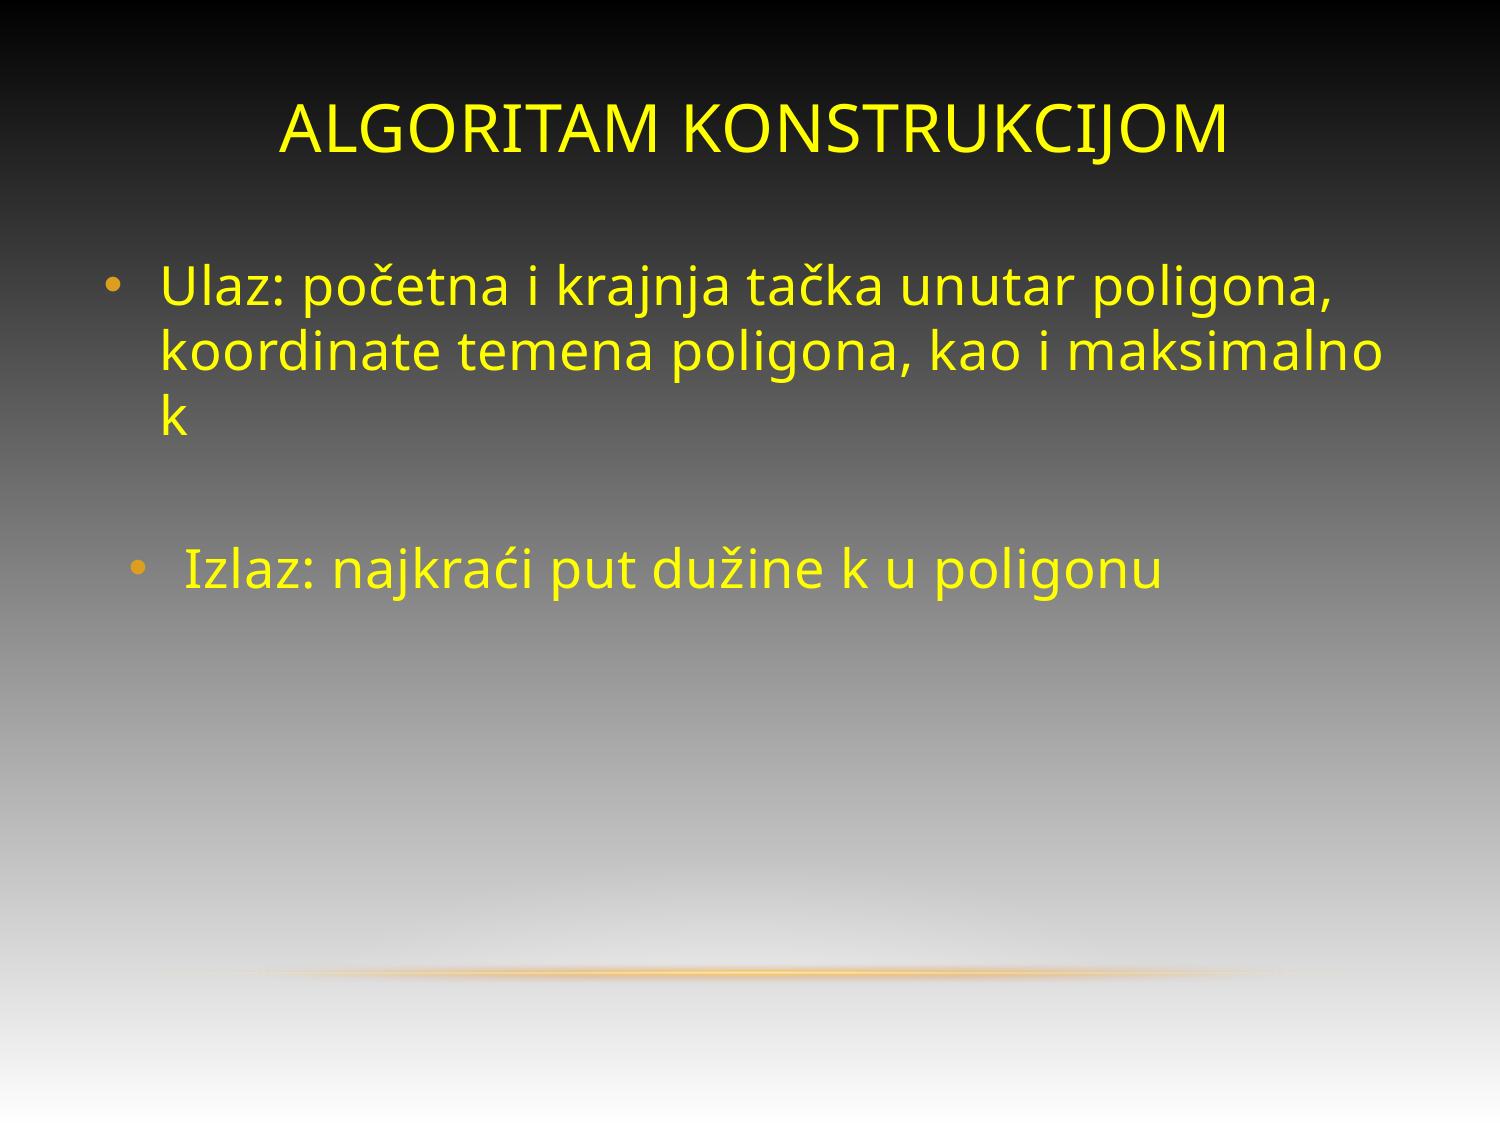

# ALGORITAM KONSTRUKCIJOM
Ulaz: početna i krajnja tačka unutar poligona, koordinate temena poligona, kao i maksimalno k
Izlaz: najkraći put dužine k u poligonu